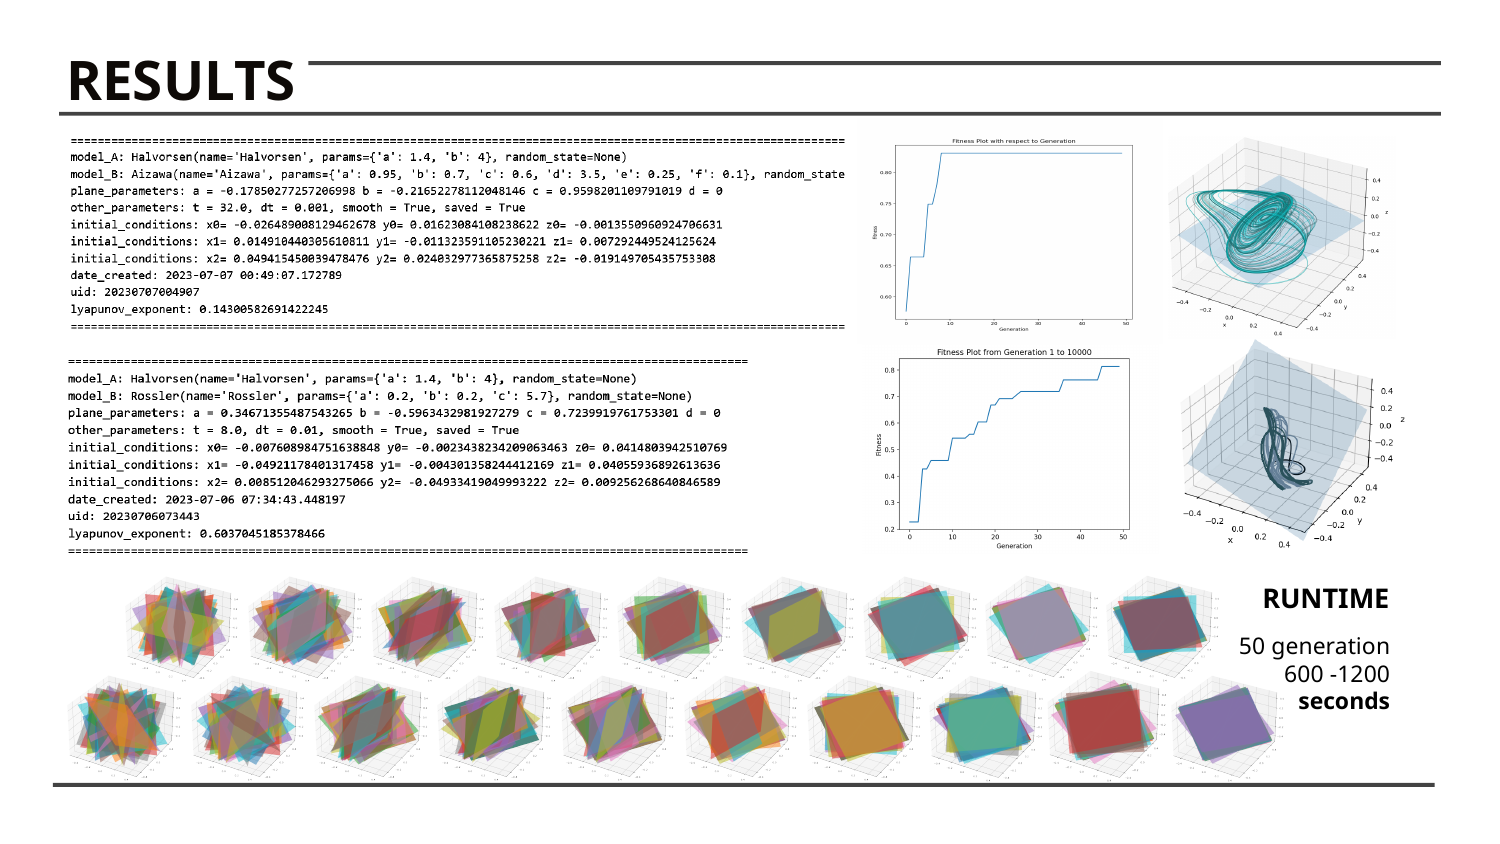

# RESULTS evolutionary algorithm
RUNTIME
50 generation
600 -1200
seconds